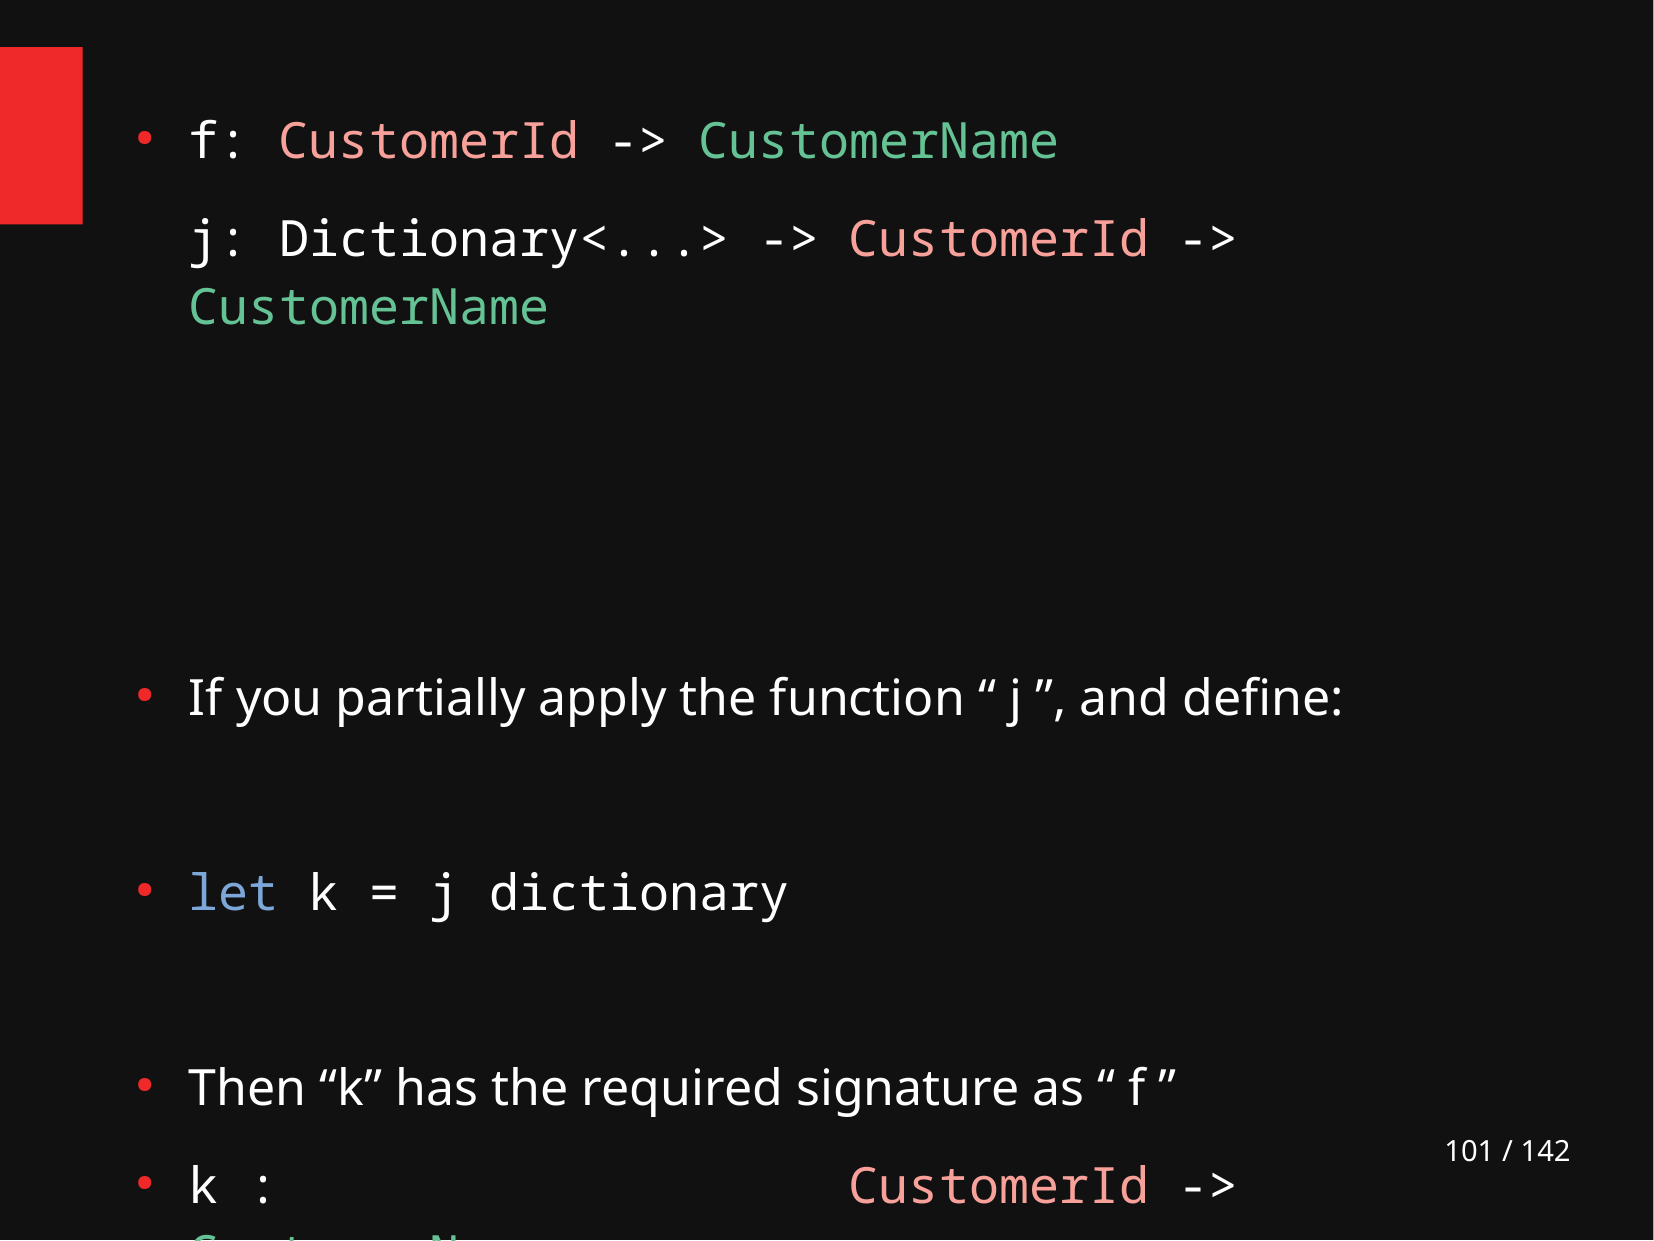

# f: CustomerId -> CustomerName
j: Dictionary<...> -> CustomerId -> CustomerName
If you partially apply the function “ j ”, and define:
let k = j dictionary
Then “k” has the required signature as “ f ”
k : CustomerId -> CustomerName
101